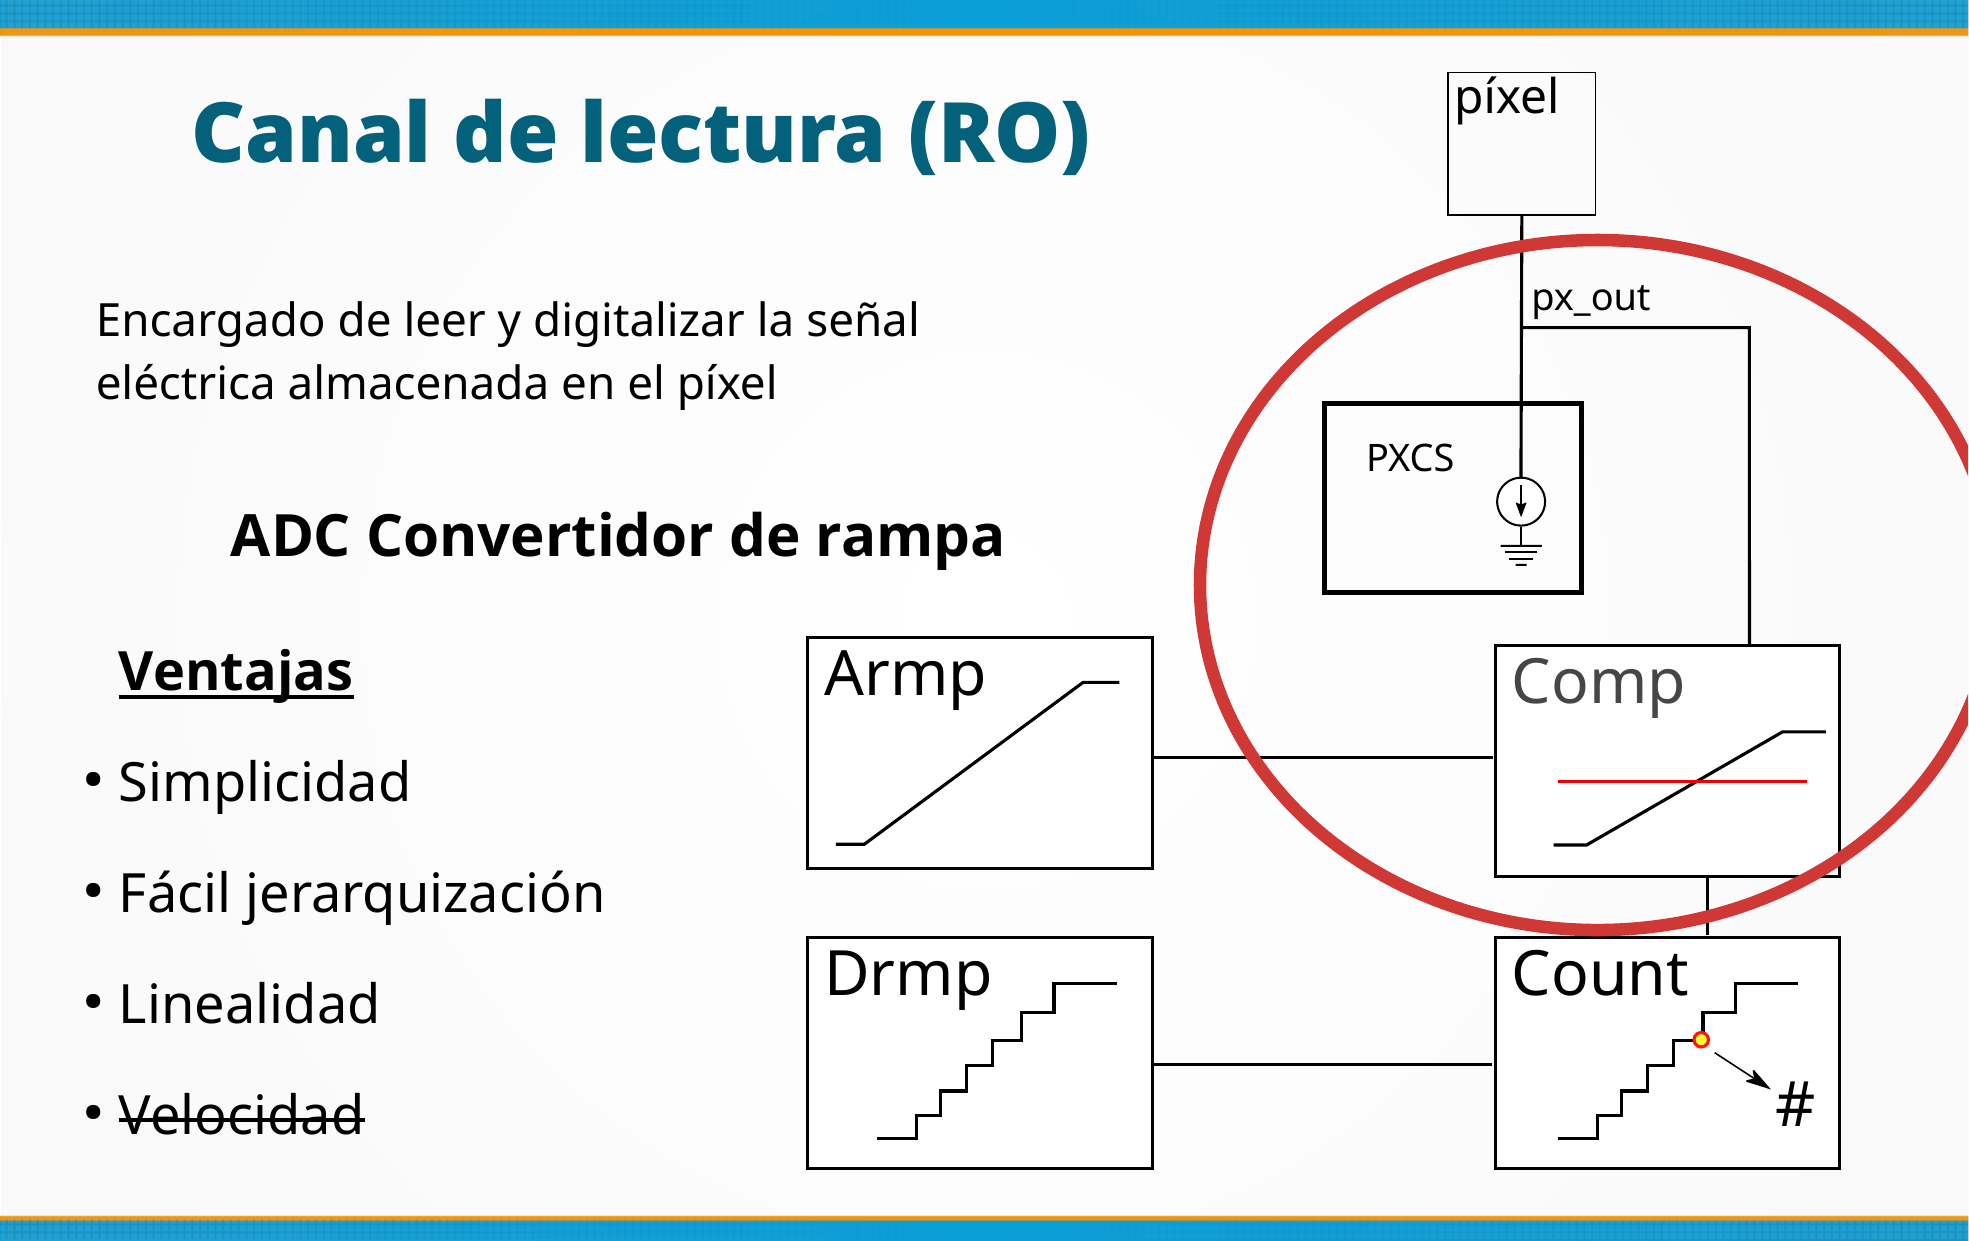

# Canal de lectura (RO)
Encargado de leer y digitalizar la señal eléctrica almacenada en el píxel
ADC Convertidor de rampa
Ventajas
Simplicidad
Fácil jerarquización
Linealidad
Velocidad